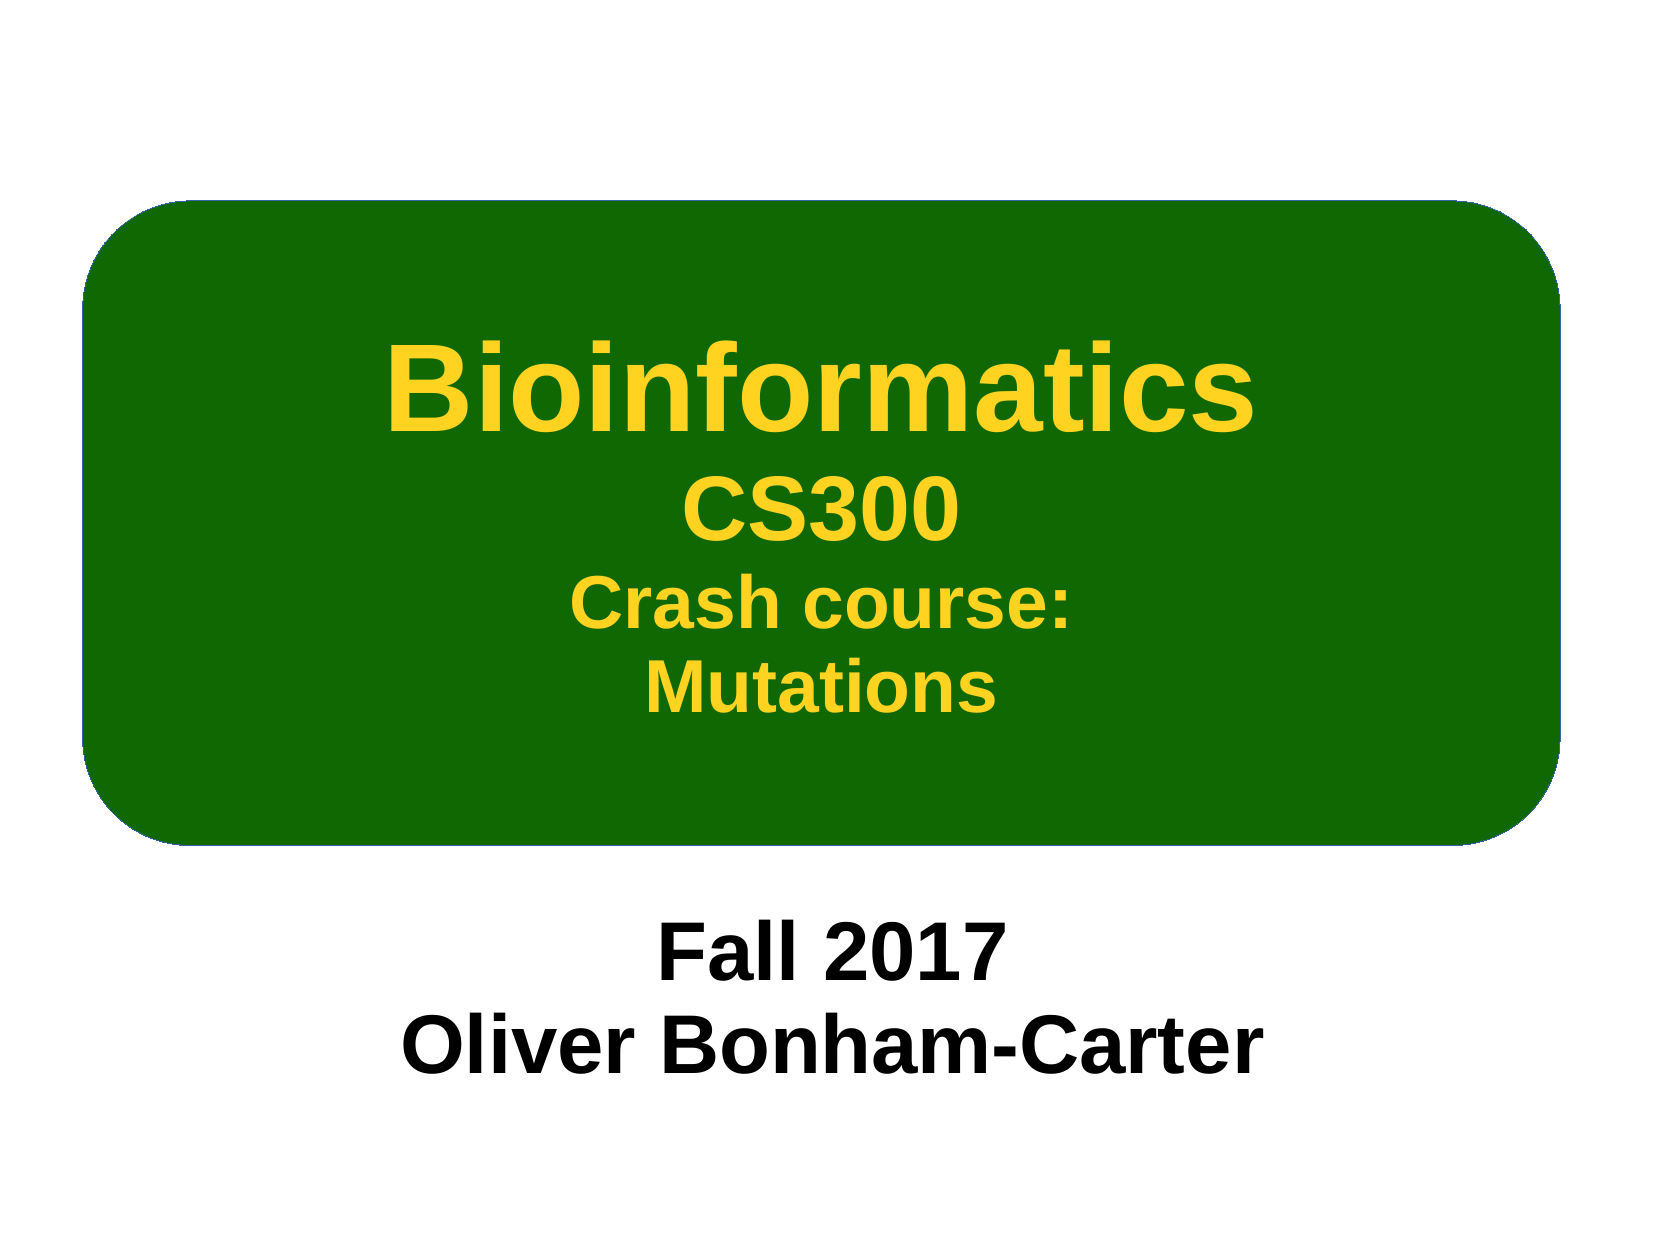

Bioinformatics
CS300
Crash course:
Mutations
Fall 2017
Oliver Bonham-Carter